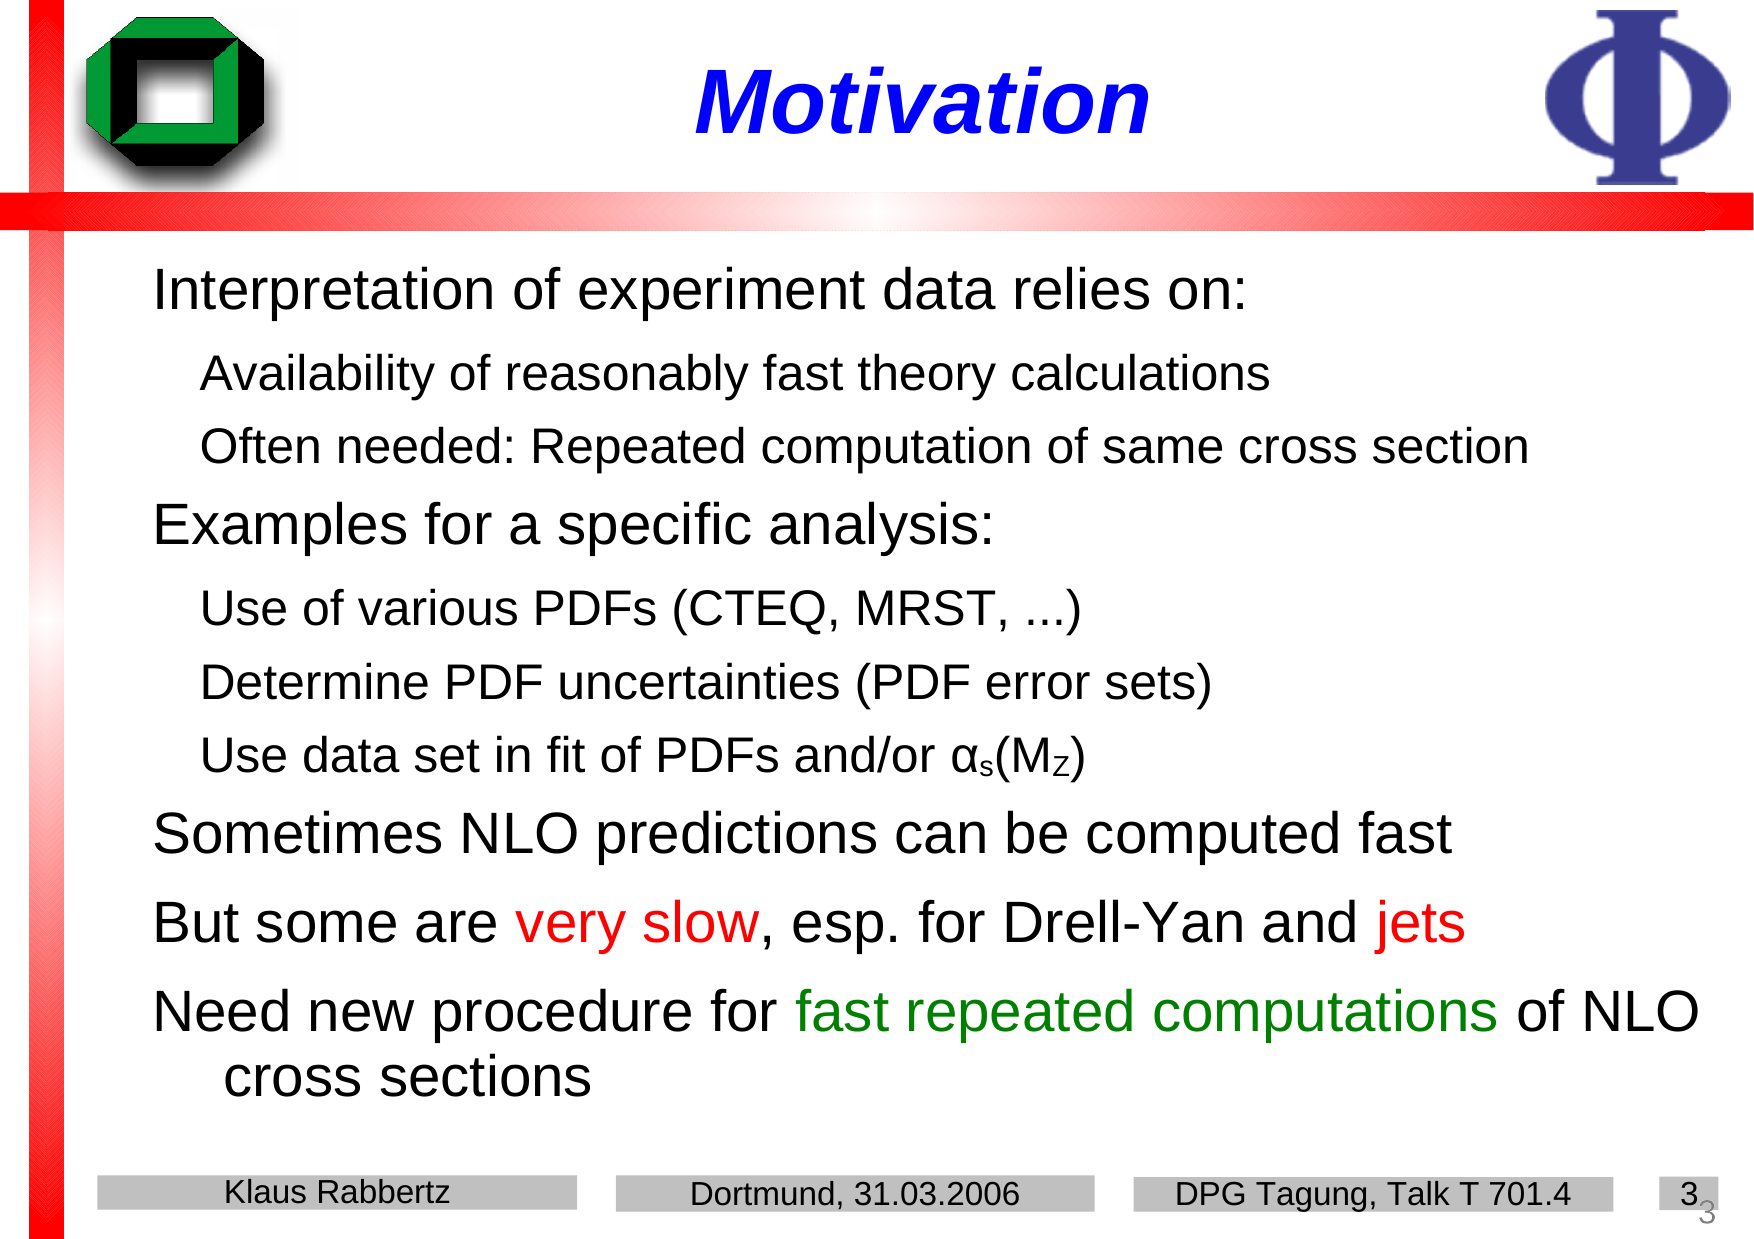

# Motivation
Interpretation of experiment data relies on:
Availability of reasonably fast theory calculations
Often needed: Repeated computation of same cross section
Examples for a specific analysis:
Use of various PDFs (CTEQ, MRST, ...)
Determine PDF uncertainties (PDF error sets)
Use data set in fit of PDFs and/or αs(MZ)
Sometimes NLO predictions can be computed fast
But some are very slow, esp. for Drell-Yan and jets
Need new procedure for fast repeated computations of NLO cross sections